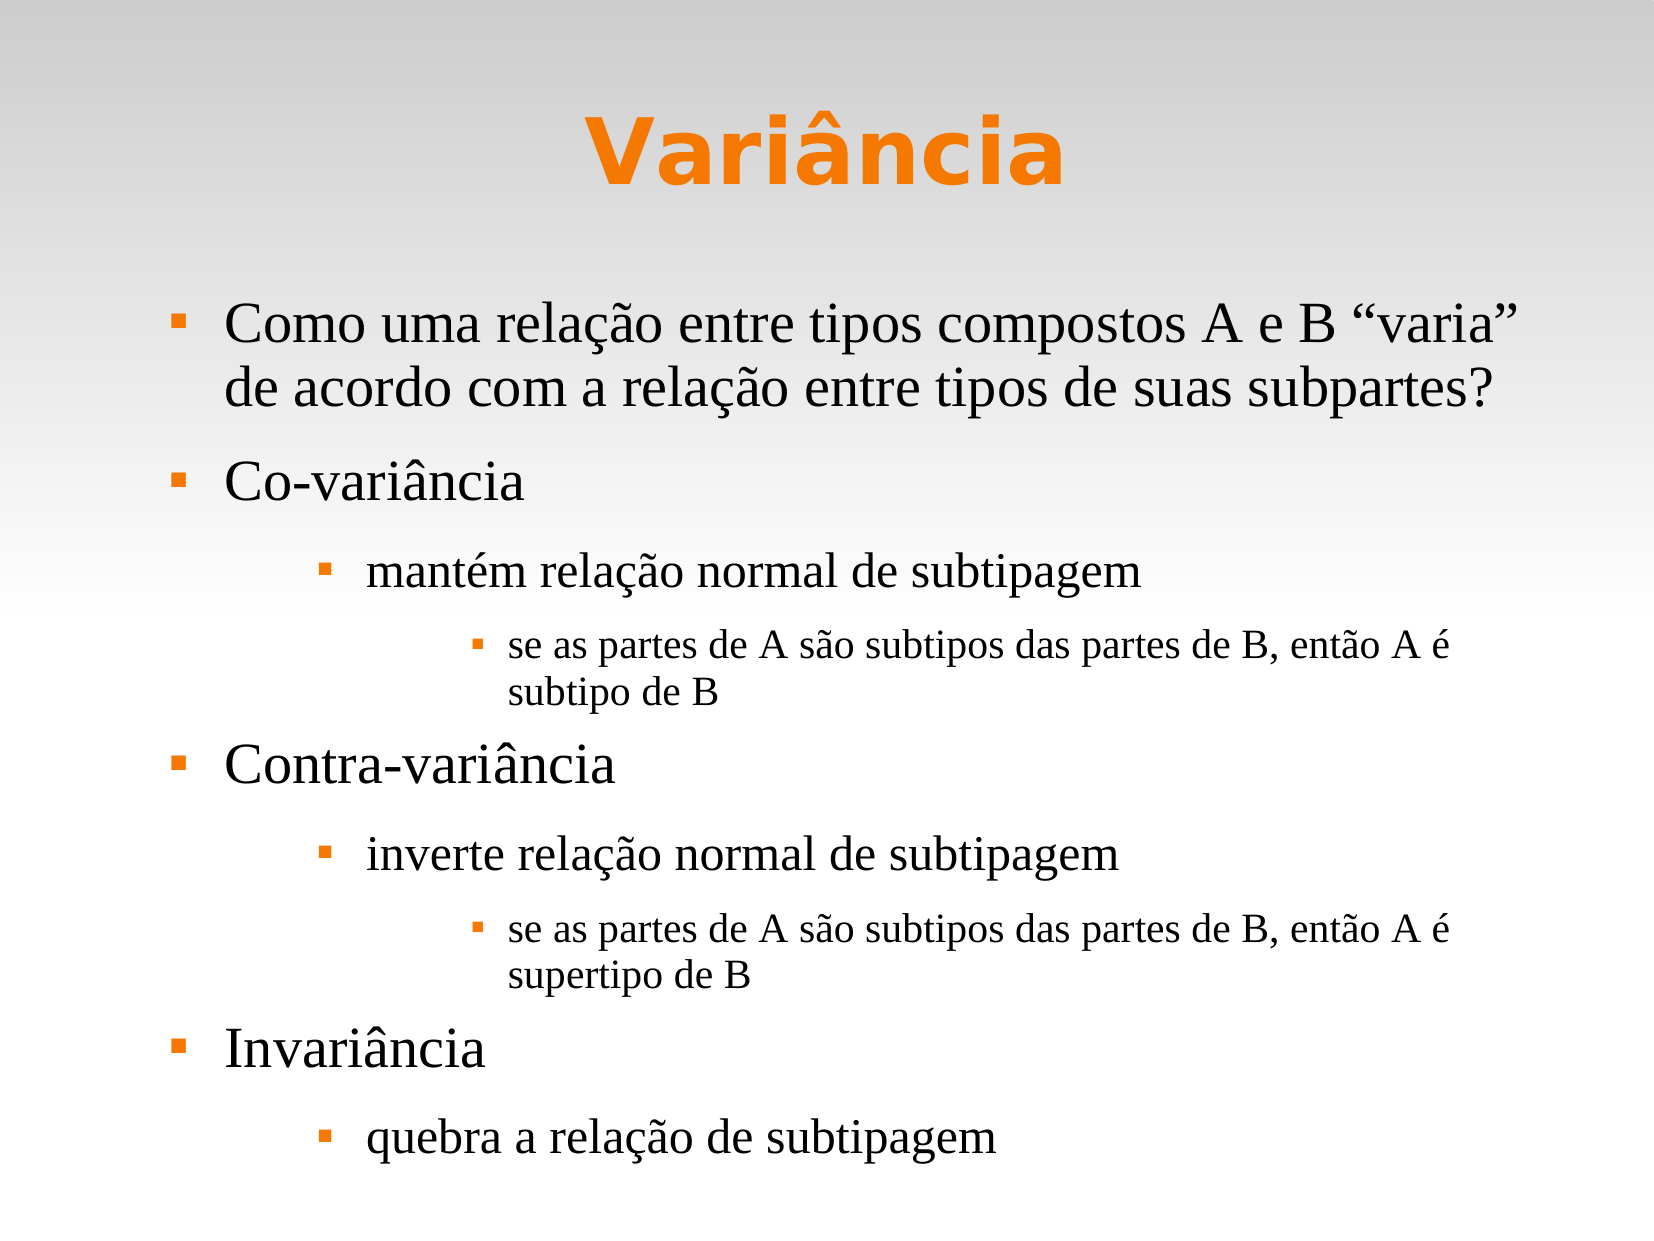

# Variância
Como uma relação entre tipos compostos A e B “varia” de acordo com a relação entre tipos de suas subpartes?
Co-variância
mantém relação normal de subtipagem
se as partes de A são subtipos das partes de B, então A é subtipo de B
Contra-variância
inverte relação normal de subtipagem
se as partes de A são subtipos das partes de B, então A é supertipo de B
Invariância
quebra a relação de subtipagem